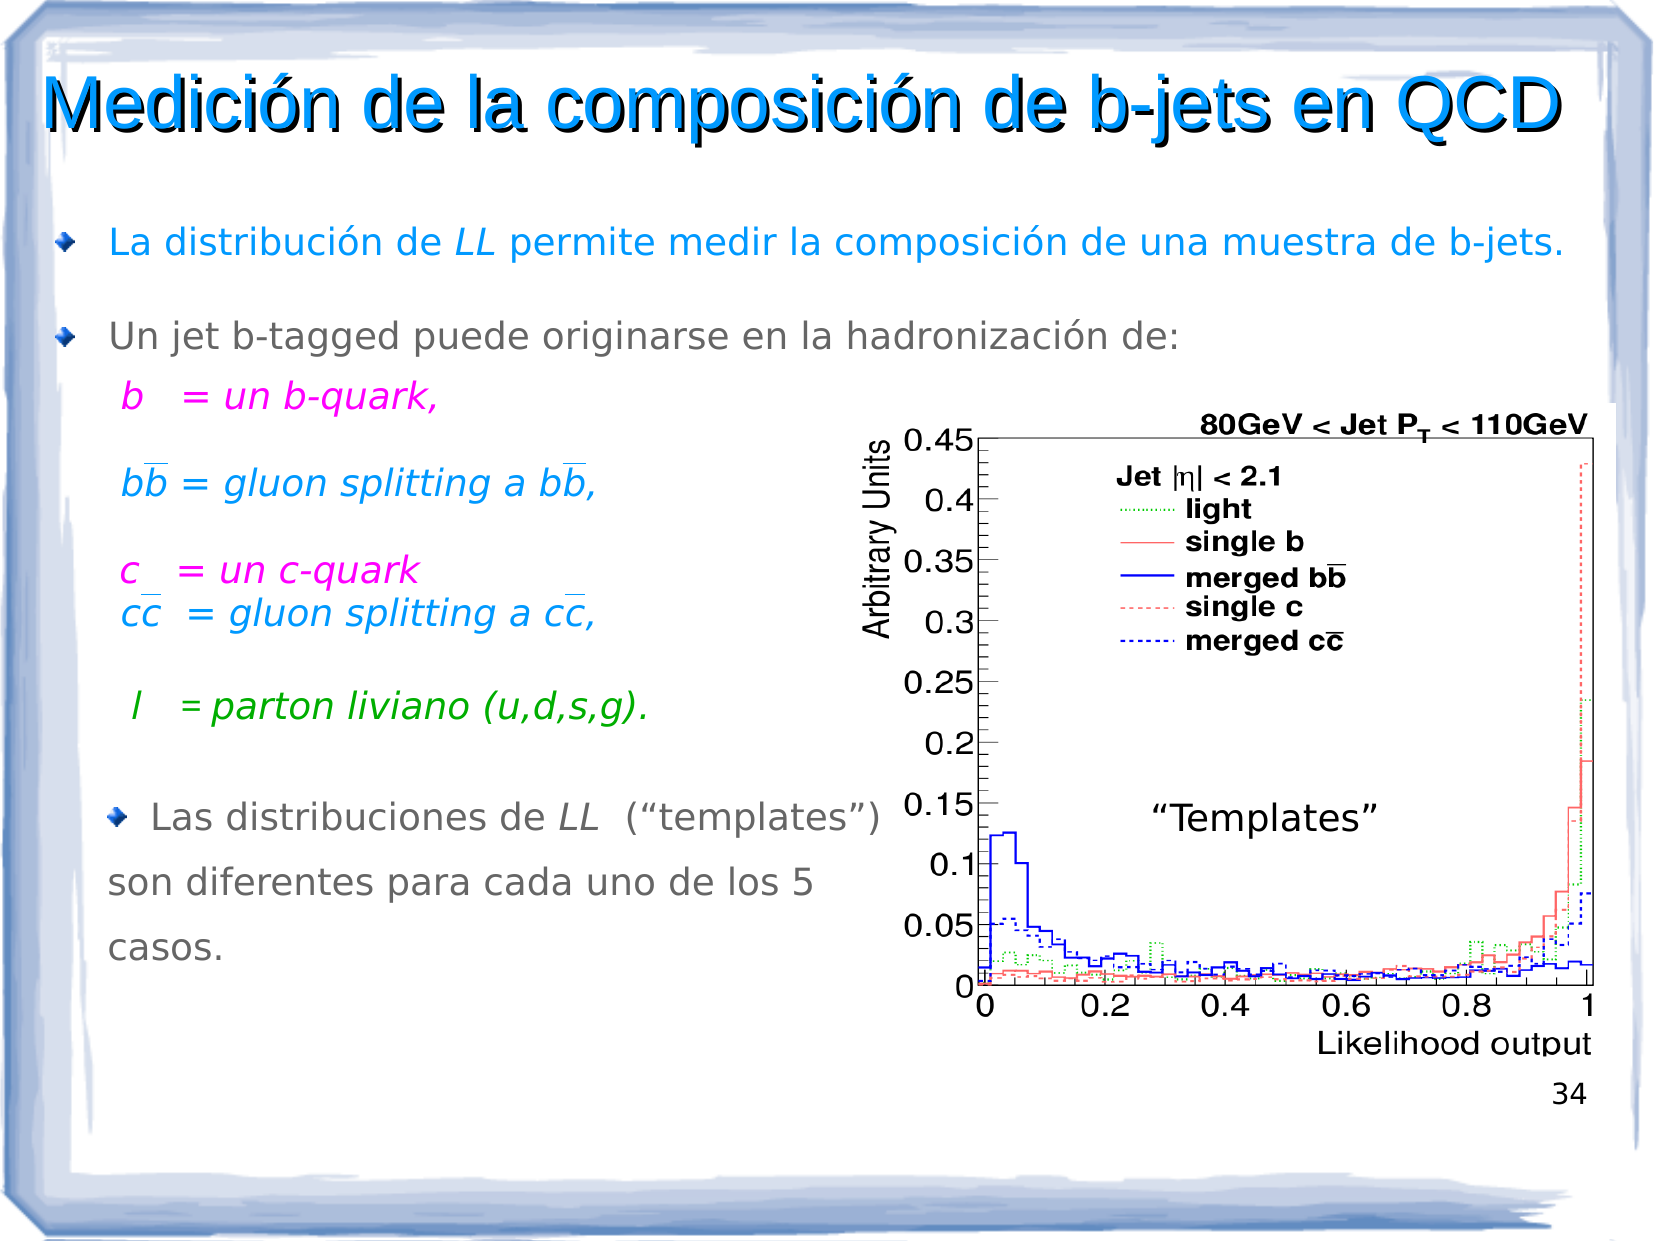

Medición de la composición de b-jets en QCD
# La distribución de LL permite medir la composición de una muestra de b-jets.
Un jet b-tagged puede originarse en la hadronización de:
b = un b-quark,
bb = gluon splitting a bb,
 c = un c-quark
cc = gluon splitting a cc,
 l = parton liviano (u,d,s,g).
 Las distribuciones de LL (“templates”) son diferentes para cada uno de los 5 casos.
“Templates”
34